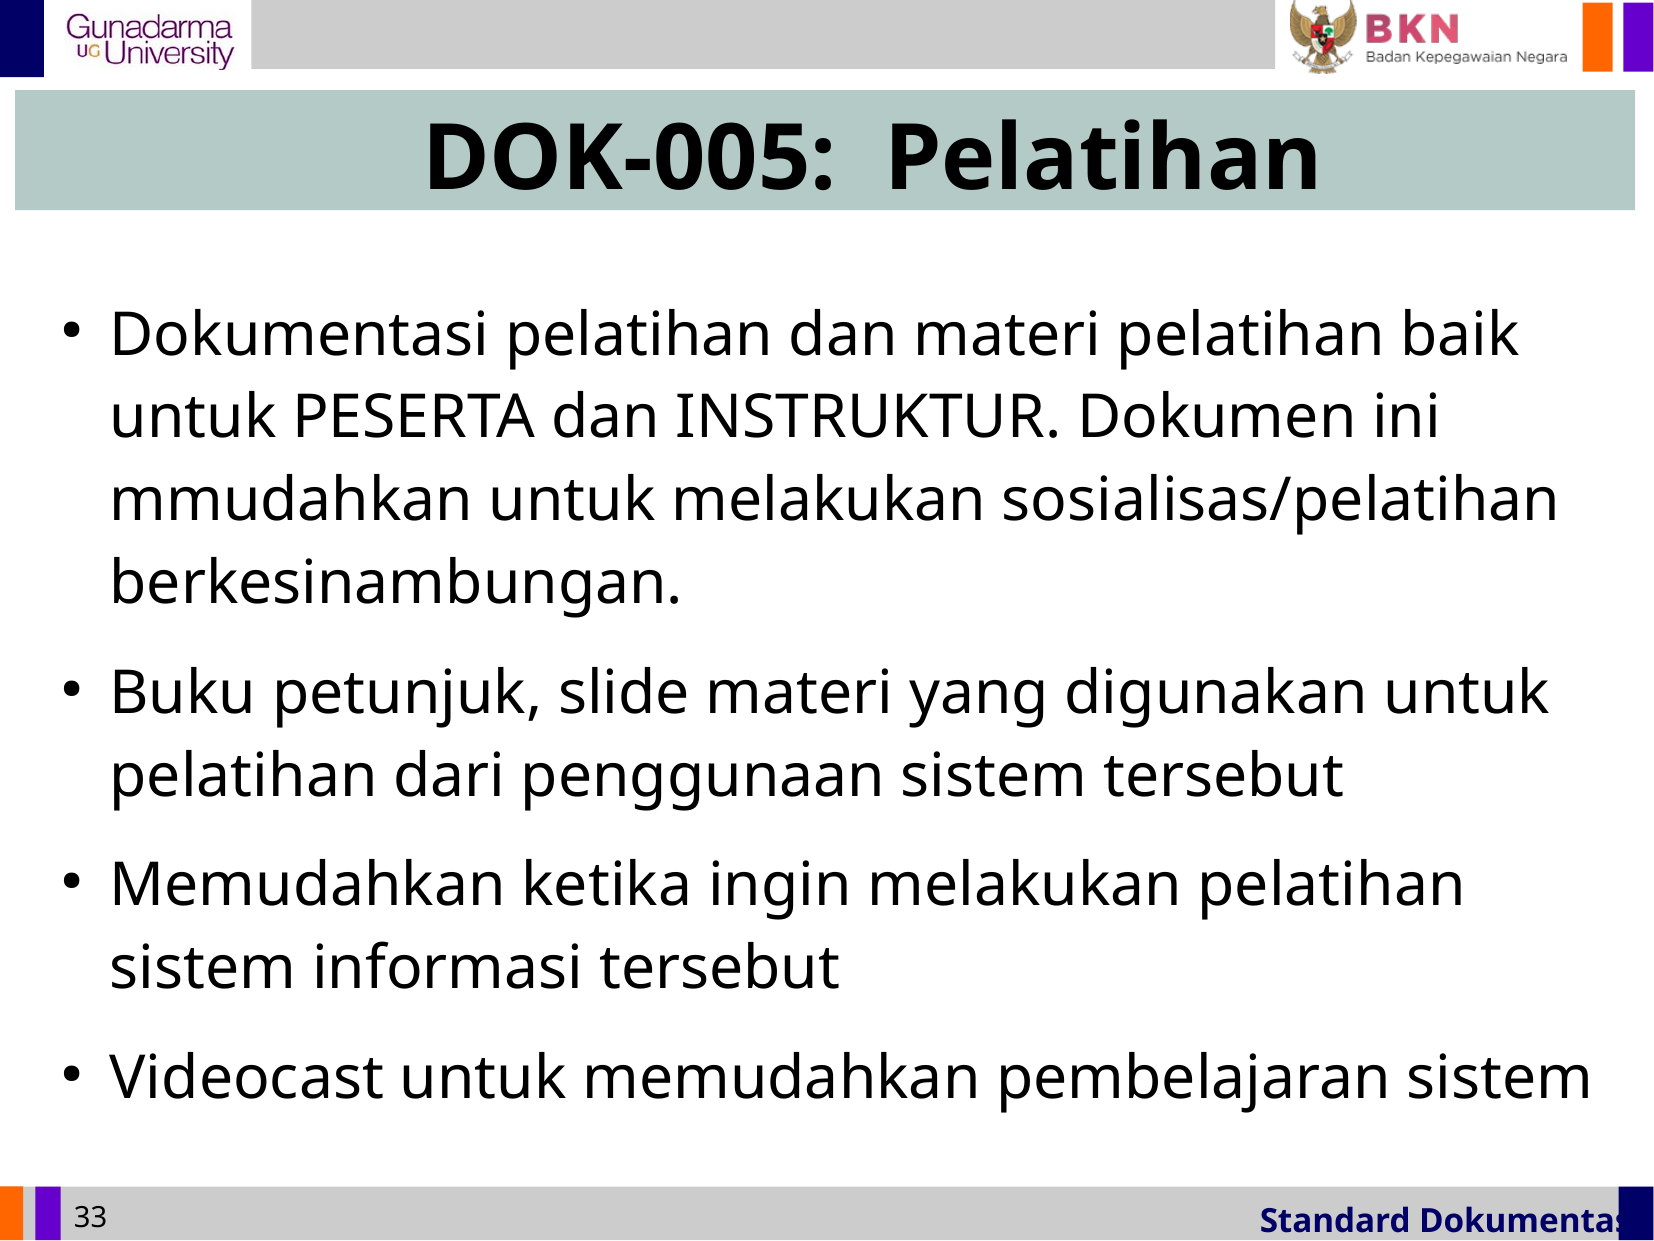

# DOK-005: Pelatihan
Dokumentasi pelatihan dan materi pelatihan baik untuk PESERTA dan INSTRUKTUR. Dokumen ini mmudahkan untuk melakukan sosialisas/pelatihan berkesinambungan.
Buku petunjuk, slide materi yang digunakan untuk pelatihan dari penggunaan sistem tersebut
Memudahkan ketika ingin melakukan pelatihan sistem informasi tersebut
Videocast untuk memudahkan pembelajaran sistem